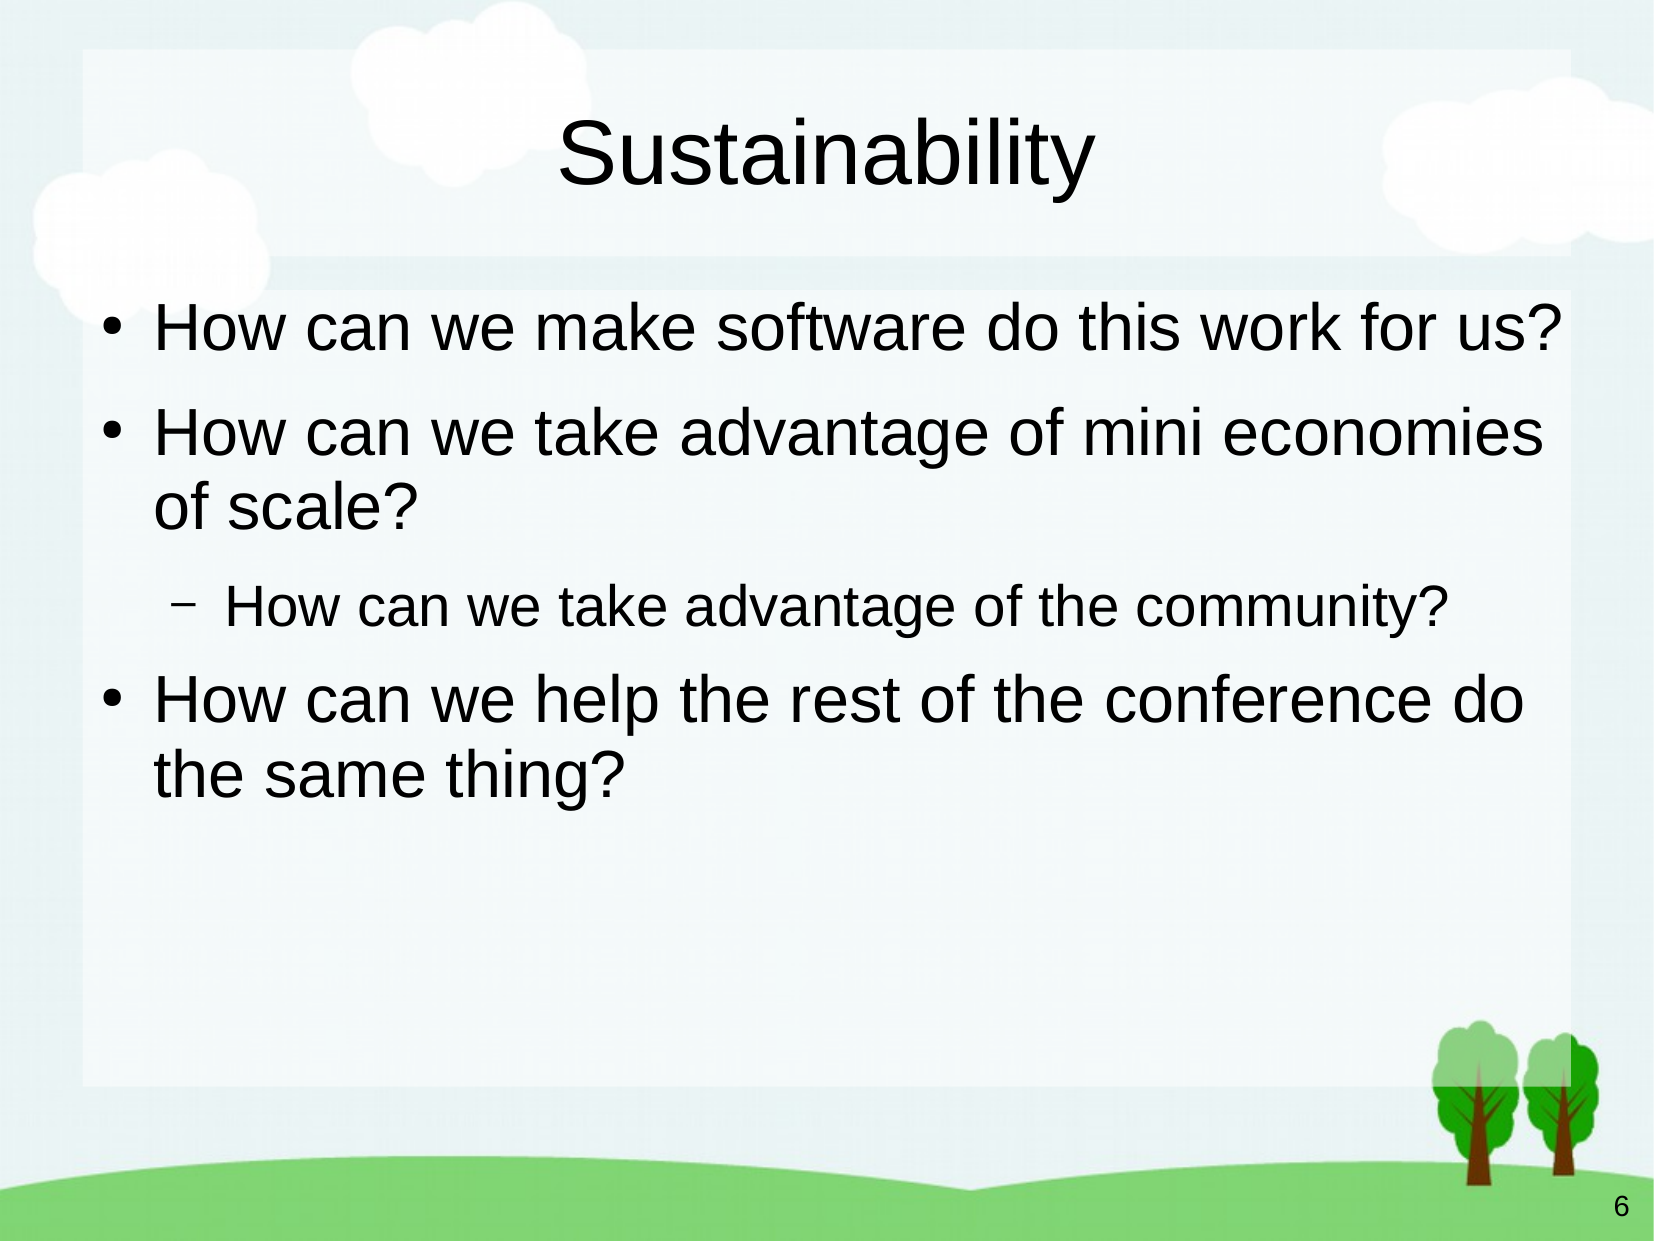

# Sustainability
How can we make software do this work for us?
How can we take advantage of mini economies of scale?
How can we take advantage of the community?
How can we help the rest of the conference do the same thing?
6